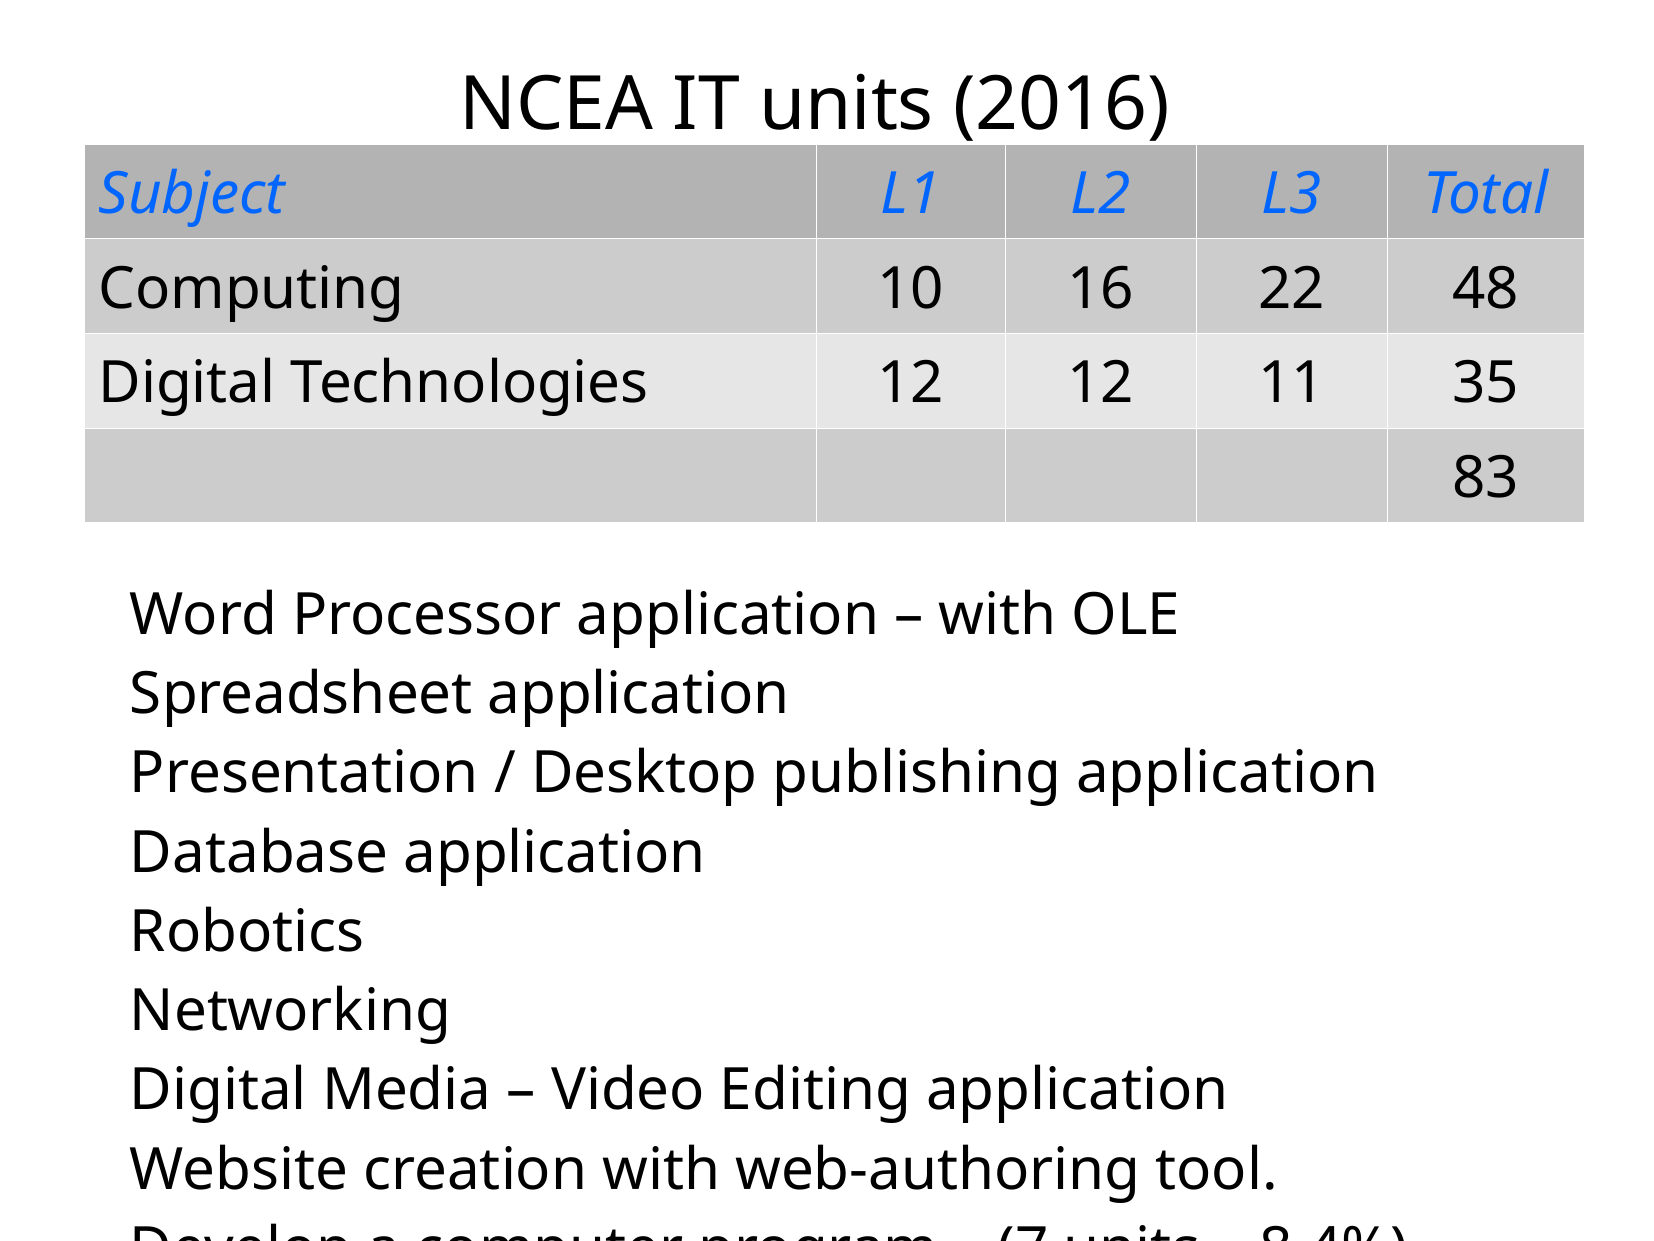

NCEA IT units (2016)
| Subject | L1 | L2 | L3 | Total |
| --- | --- | --- | --- | --- |
| Computing | 10 | 16 | 22 | 48 |
| Digital Technologies | 12 | 12 | 11 | 35 |
| | | | | 83 |
# Brief summary of the units focus… Word Processor application – with OLE Spreadsheet application Presentation / Desktop publishing application Database application Robotics Networking Digital Media – Video Editing application Website creation with web-authoring tool. Develop a computer program – (7 units – 8.4%)